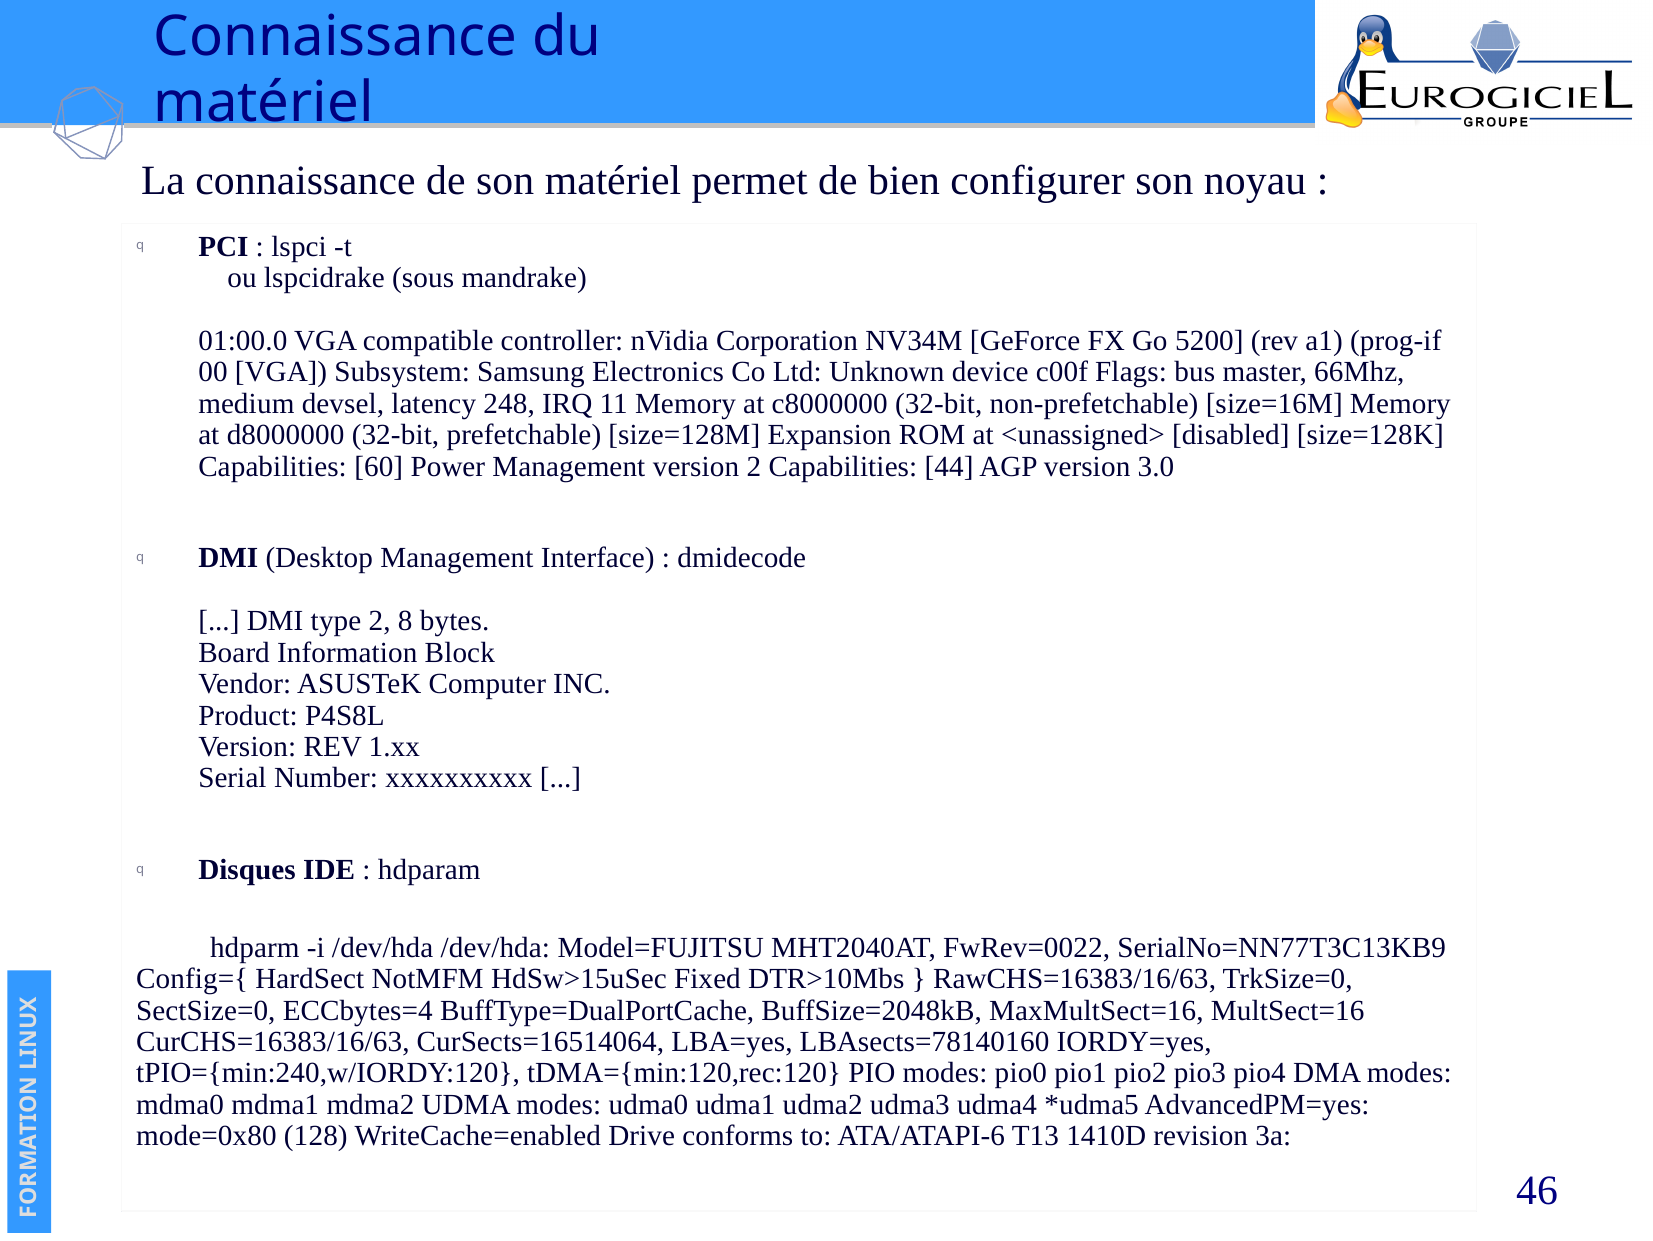

# Connaissance du matériel
La connaissance de son matériel permet de bien configurer son noyau :
PCI : lspci -t
 ou lspcidrake (sous mandrake)
01:00.0 VGA compatible controller: nVidia Corporation NV34M [GeForce FX Go 5200] (rev a1) (prog-if 00 [VGA]) Subsystem: Samsung Electronics Co Ltd: Unknown device c00f Flags: bus master, 66Mhz, medium devsel, latency 248, IRQ 11 Memory at c8000000 (32-bit, non-prefetchable) [size=16M] Memory at d8000000 (32-bit, prefetchable) [size=128M] Expansion ROM at <unassigned> [disabled] [size=128K] Capabilities: [60] Power Management version 2 Capabilities: [44] AGP version 3.0
DMI (Desktop Management Interface) : dmidecode
[...] DMI type 2, 8 bytes.
Board Information Block
Vendor: ASUSTeK Computer INC.
Product: P4S8L
Version: REV 1.xx
Serial Number: xxxxxxxxxx [...]
Disques IDE : hdparam
	hdparm -i /dev/hda /dev/hda: Model=FUJITSU MHT2040AT, FwRev=0022, SerialNo=NN77T3C13KB9 Config={ HardSect NotMFM HdSw>15uSec Fixed DTR>10Mbs } RawCHS=16383/16/63, TrkSize=0, SectSize=0, ECCbytes=4 BuffType=DualPortCache, BuffSize=2048kB, MaxMultSect=16, MultSect=16 CurCHS=16383/16/63, CurSects=16514064, LBA=yes, LBAsects=78140160 IORDY=yes, tPIO={min:240,w/IORDY:120}, tDMA={min:120,rec:120} PIO modes: pio0 pio1 pio2 pio3 pio4 DMA modes: mdma0 mdma1 mdma2 UDMA modes: udma0 udma1 udma2 udma3 udma4 *udma5 AdvancedPM=yes: mode=0x80 (128) WriteCache=enabled Drive conforms to: ATA/ATAPI-6 T13 1410D revision 3a: